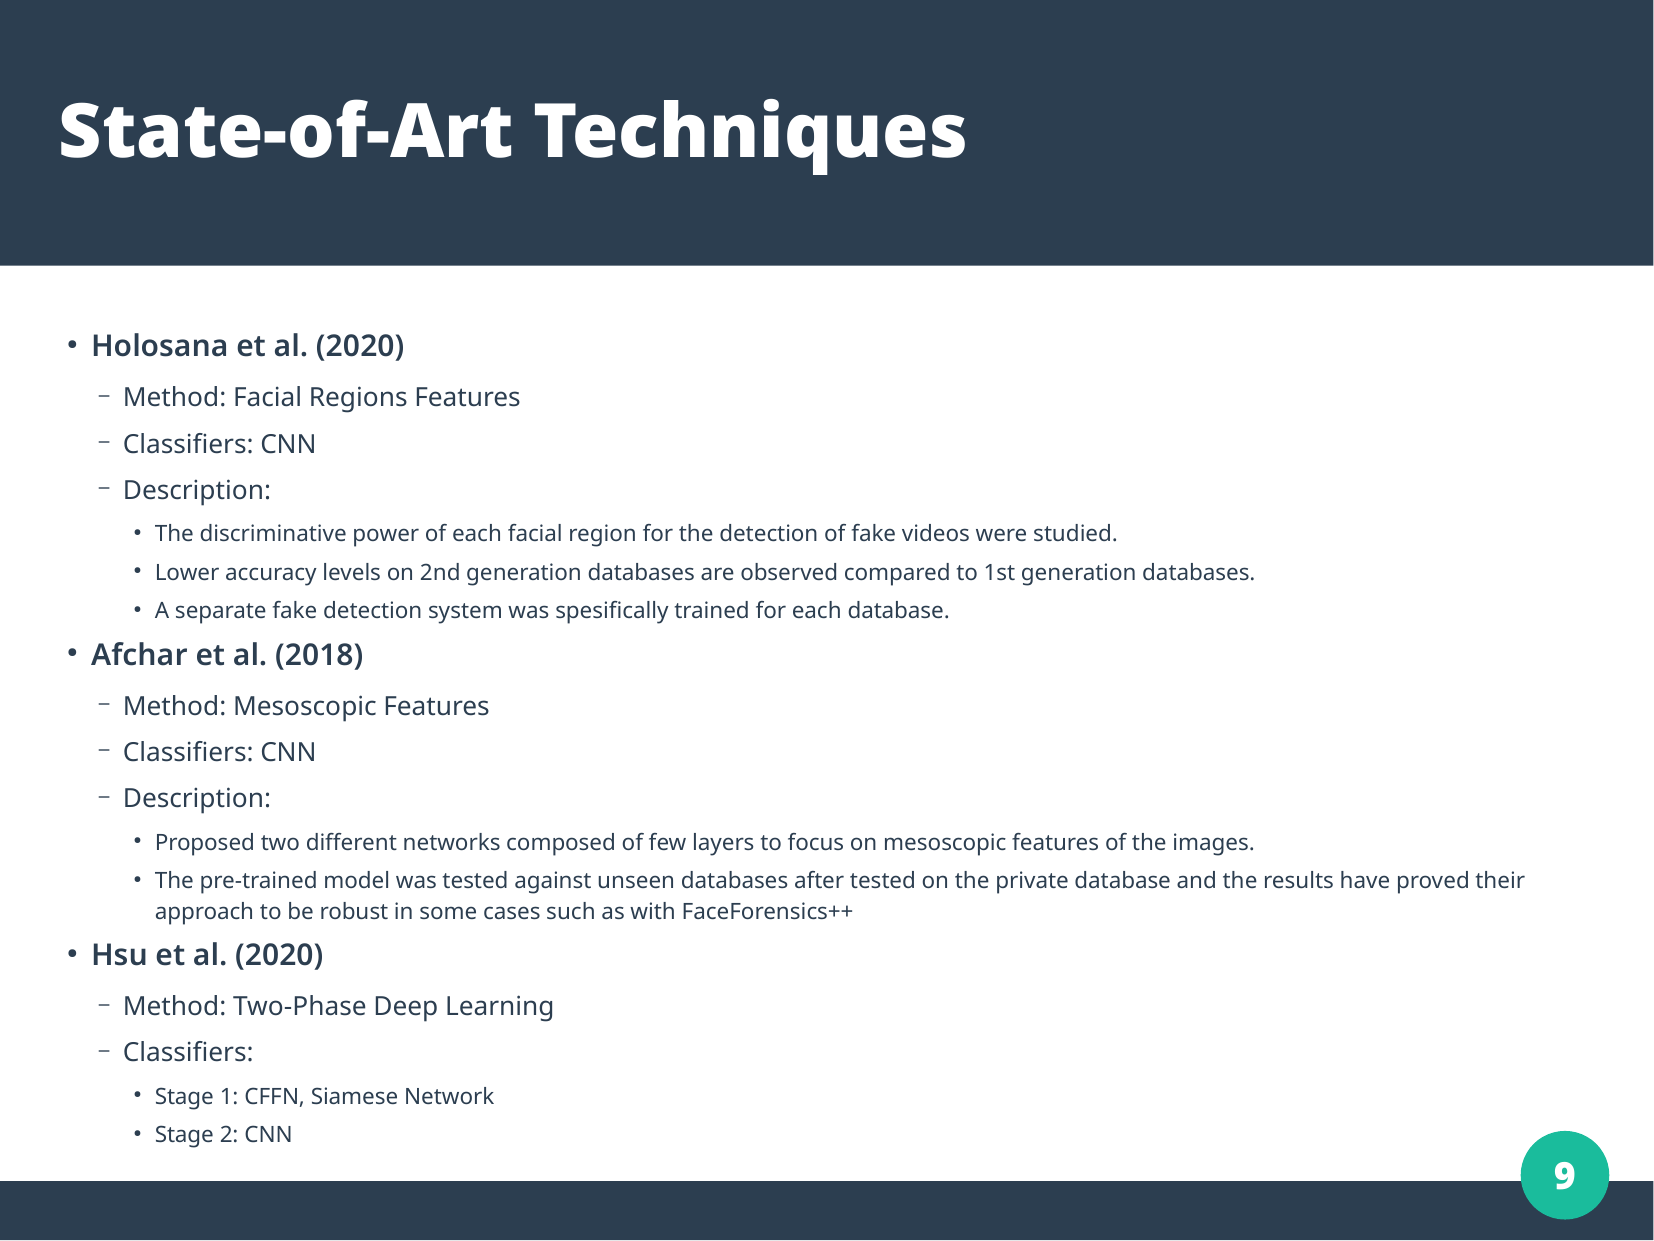

# State-of-Art Techniques
Holosana et al. (2020)
Method: Facial Regions Features
Classifiers: CNN
Description:
The discriminative power of each facial region for the detection of fake videos were studied.
Lower accuracy levels on 2nd generation databases are observed compared to 1st generation databases.
A separate fake detection system was spesifically trained for each database.
Afchar et al. (2018)
Method: Mesoscopic Features
Classifiers: CNN
Description:
Proposed two different networks composed of few layers to focus on mesoscopic features of the images.
The pre-trained model was tested against unseen databases after tested on the private database and the results have proved their approach to be robust in some cases such as with FaceForensics++
Hsu et al. (2020)
Method: Two-Phase Deep Learning
Classifiers:
Stage 1: CFFN, Siamese Network
Stage 2: CNN
9